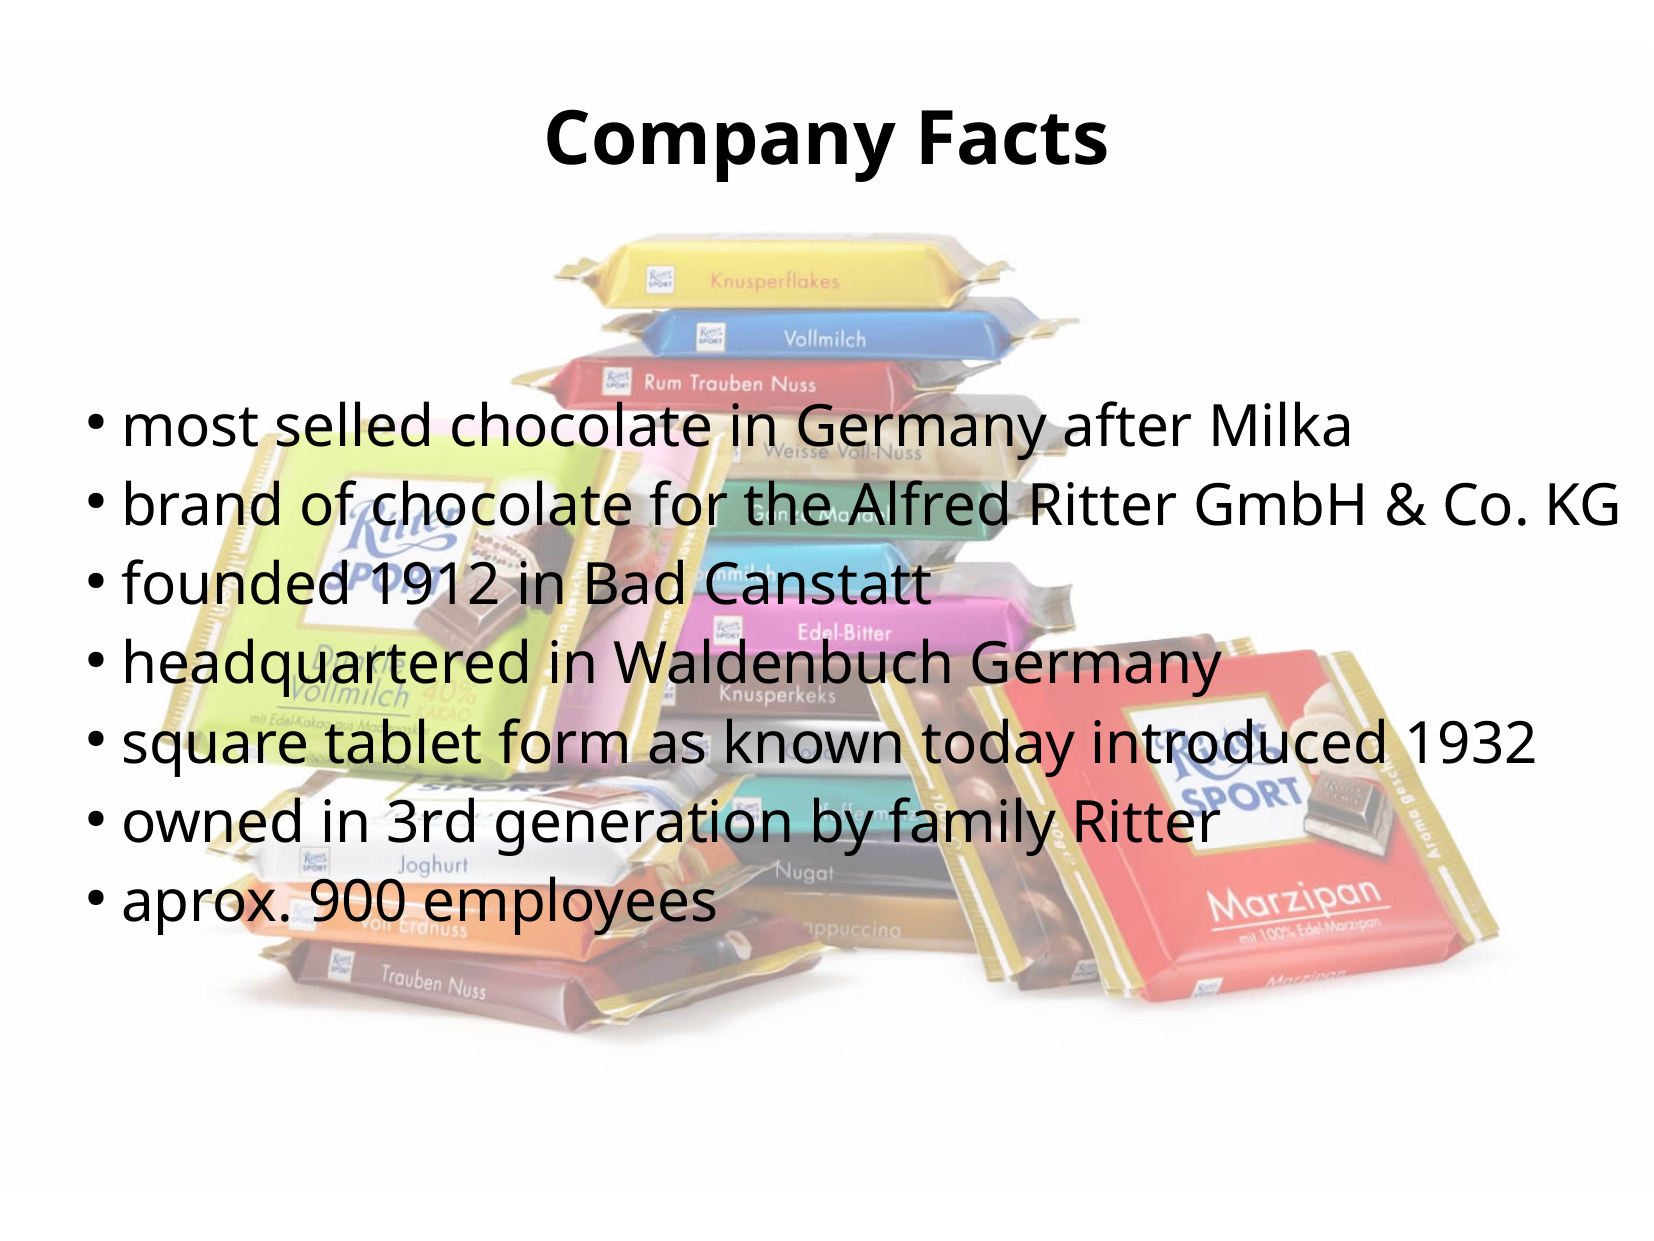

Company Facts
most selled chocolate in Germany after Milka
brand of chocolate for the Alfred Ritter GmbH & Co. KG
founded 1912 in Bad Canstatt
headquartered in Waldenbuch Germany
square tablet form as known today introduced 1932
owned in 3rd generation by family Ritter
aprox. 900 employees